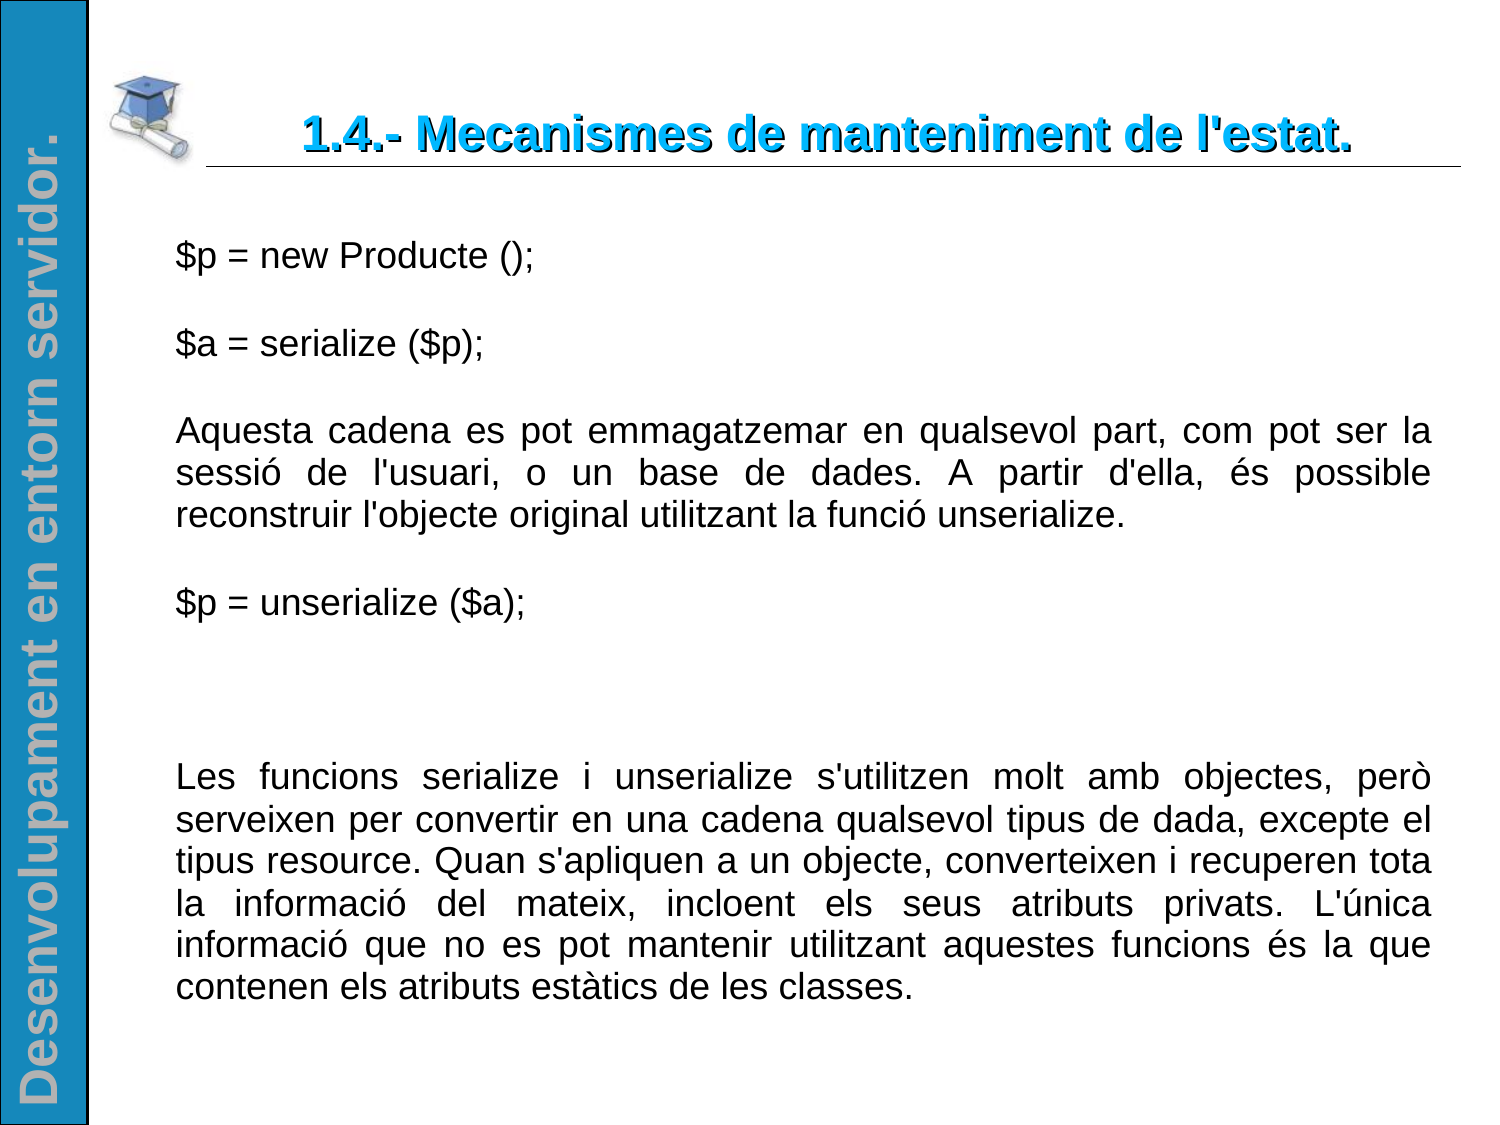

# 1.4.- Mecanismes de manteniment de l'estat.
$p = new Producte ();
$a = serialize ($p);
Aquesta cadena es pot emmagatzemar en qualsevol part, com pot ser la sessió de l'usuari, o un base de dades. A partir d'ella, és possible reconstruir l'objecte original utilitzant la funció unserialize.
$p = unserialize ($a);
Les funcions serialize i unserialize s'utilitzen molt amb objectes, però serveixen per convertir en una cadena qualsevol tipus de dada, excepte el tipus resource. Quan s'apliquen a un objecte, converteixen i recuperen tota la informació del mateix, incloent els seus atributs privats. L'única informació que no es pot mantenir utilitzant aquestes funcions és la que contenen els atributs estàtics de les classes.